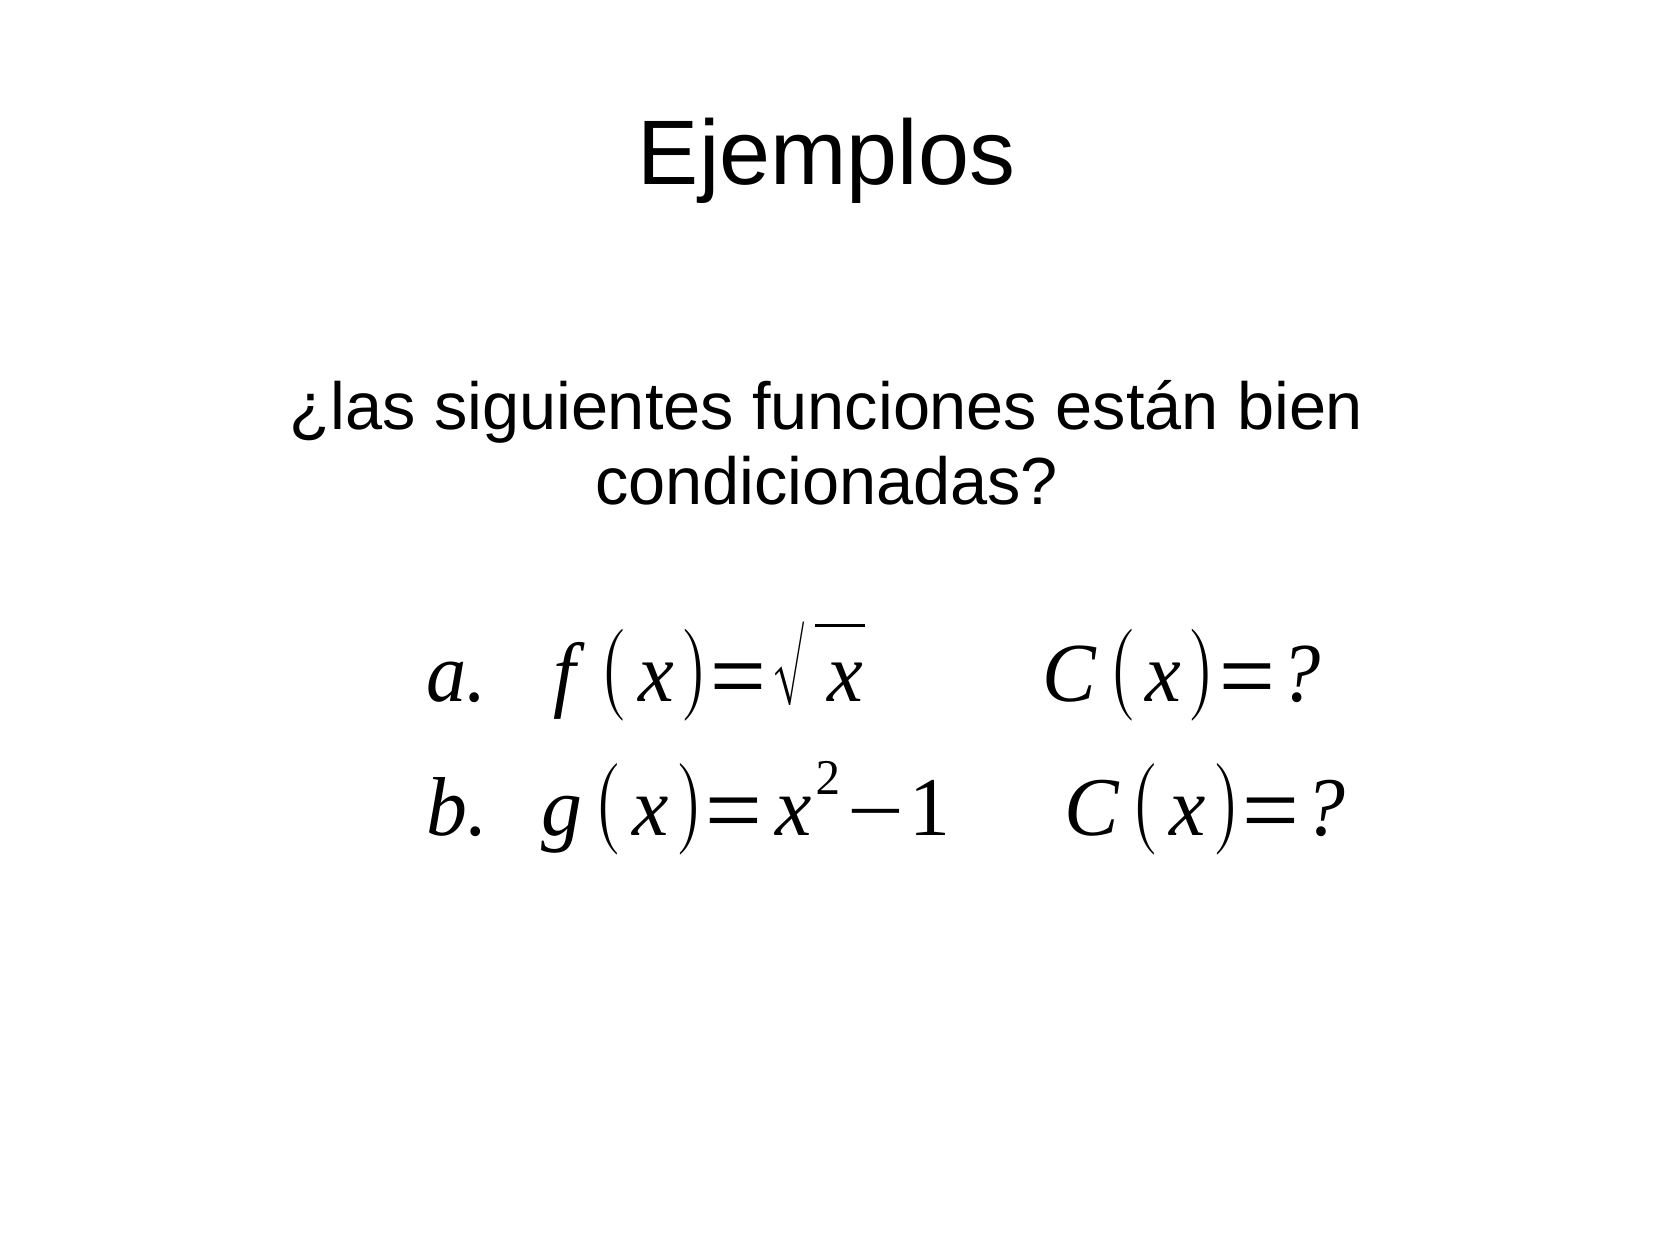

# Ejemplos
¿las siguientes funciones están bien condicionadas?